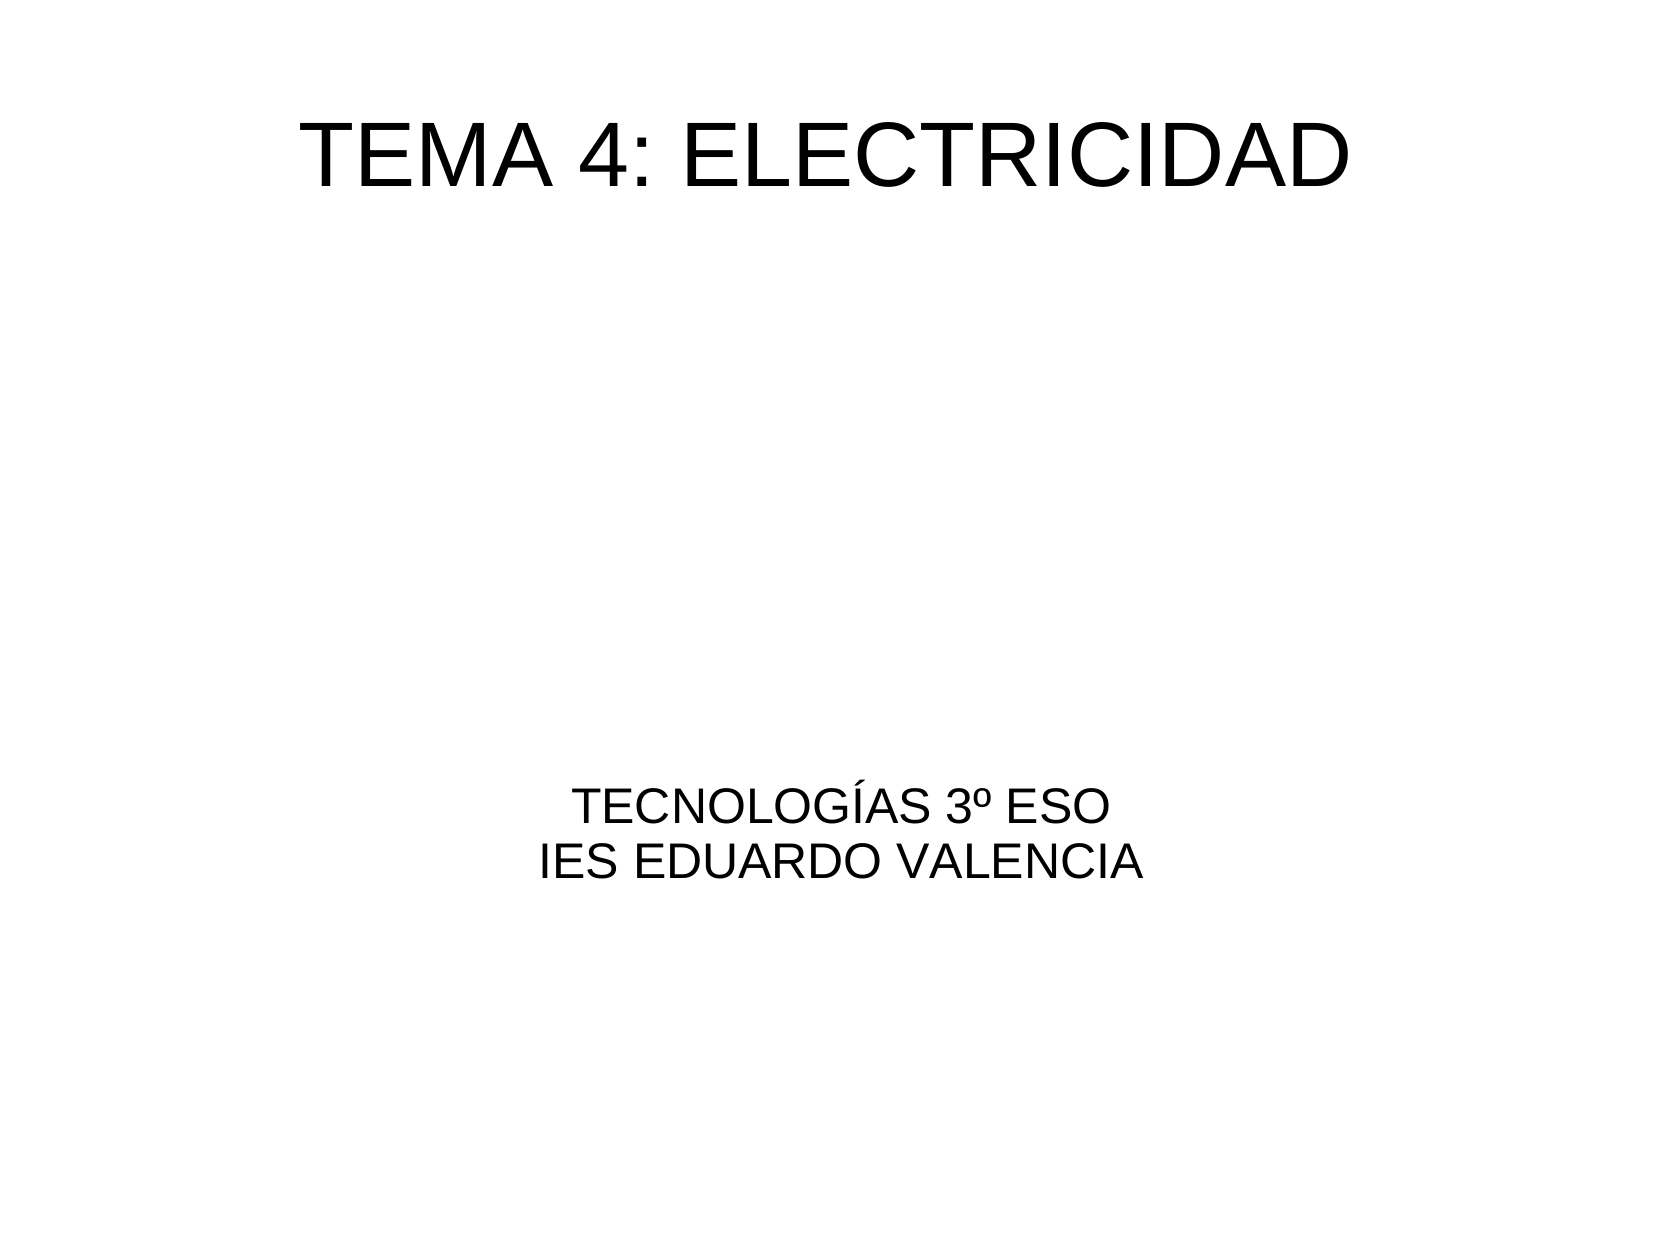

# TEMA 4: ELECTRICIDAD
TECNOLOGÍAS 3º ESO
IES EDUARDO VALENCIA